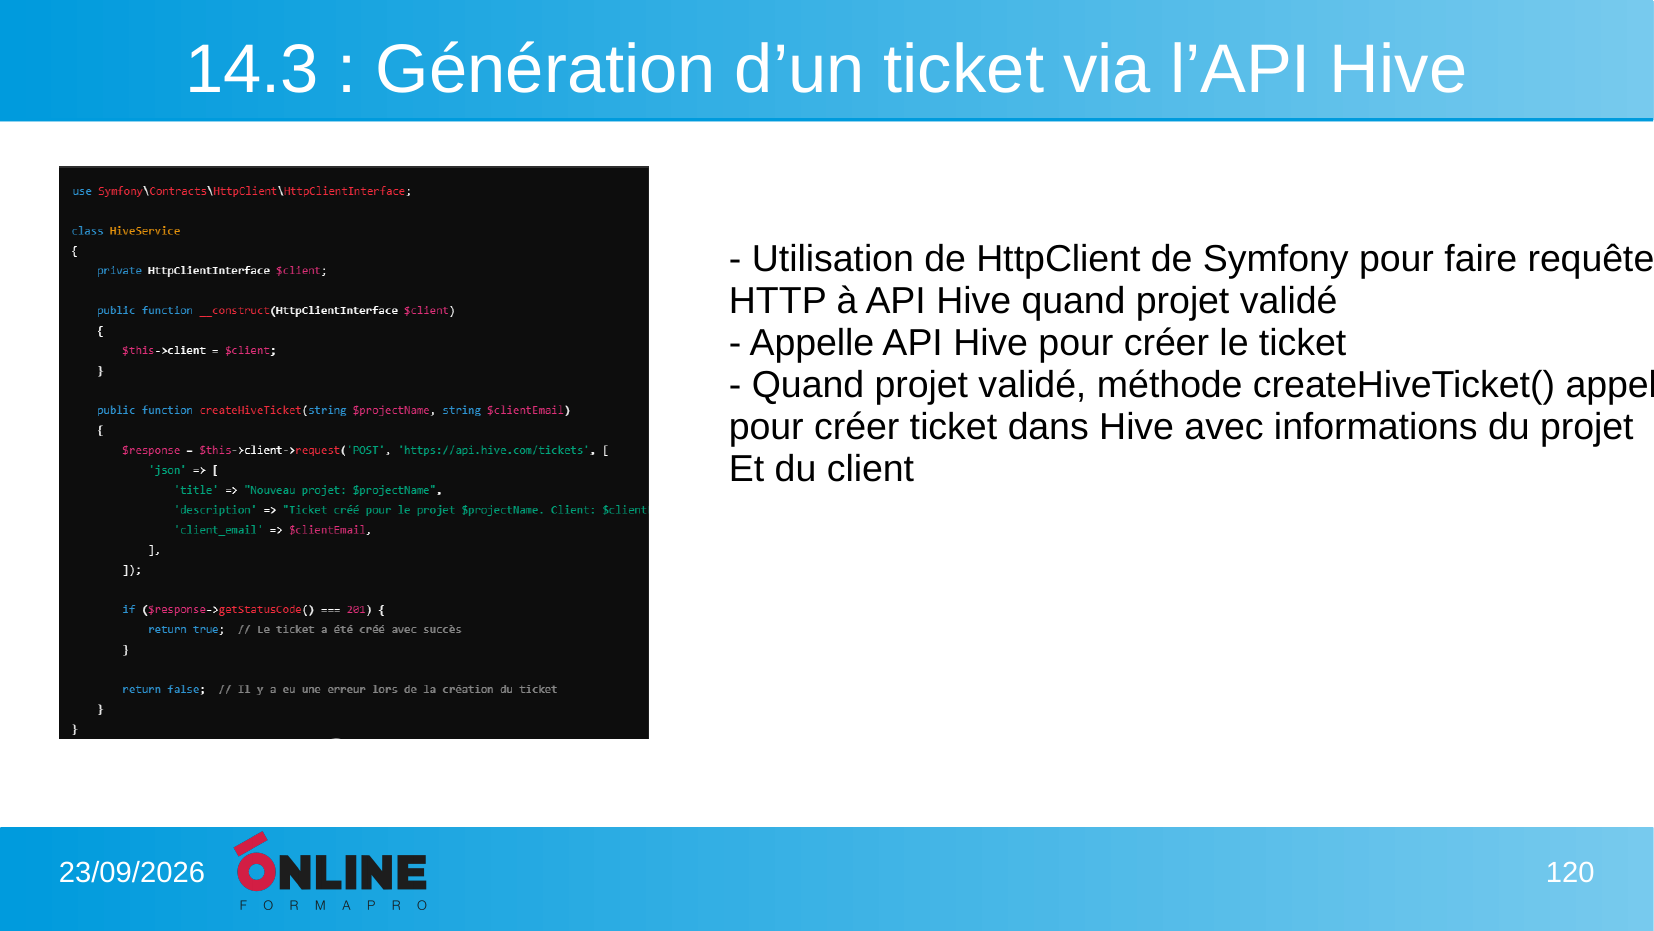

# 14.3 : Génération d’un ticket via l’API Hive
- Utilisation de HttpClient de Symfony pour faire requête
HTTP à API Hive quand projet validé
- Appelle API Hive pour créer le ticket
- Quand projet validé, méthode createHiveTicket() appelé
pour créer ticket dans Hive avec informations du projet
Et du client
120